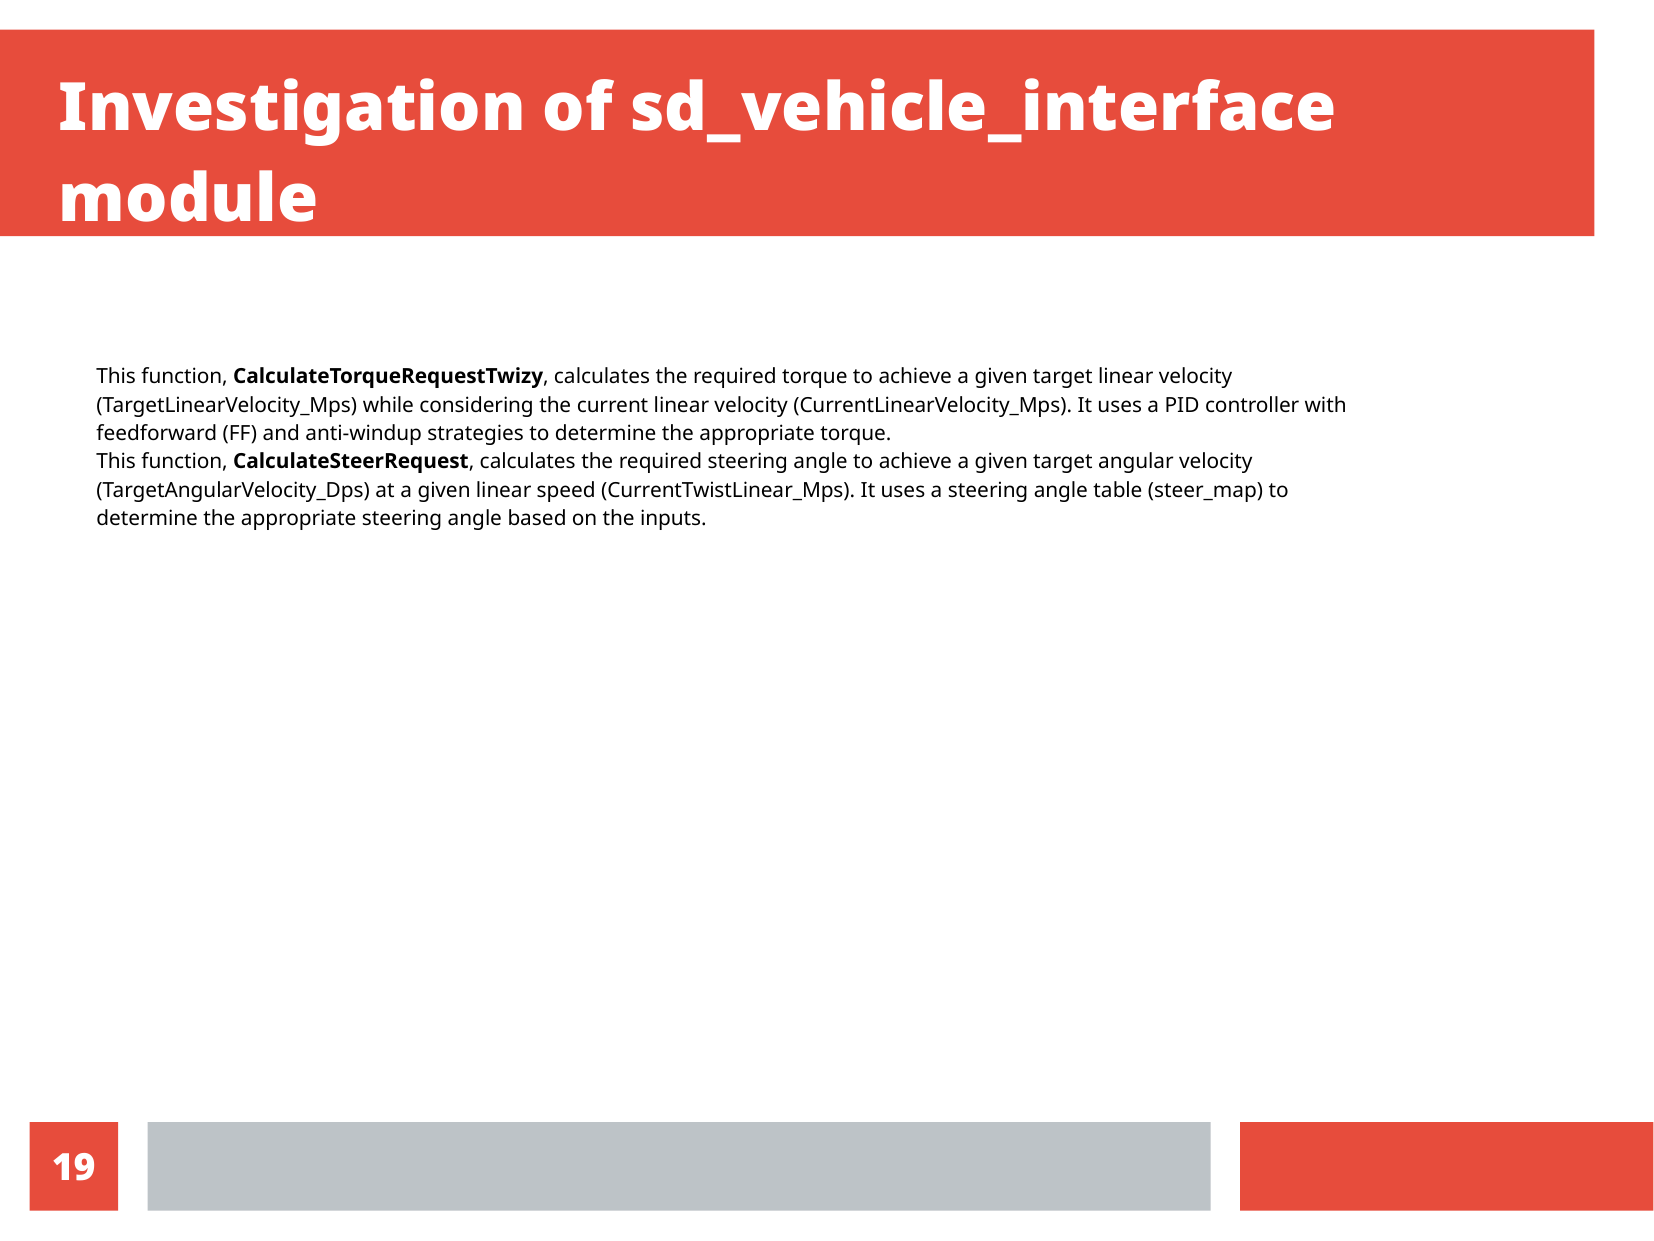

# Investigation of sd_vehicle_interface module
This function, CalculateTorqueRequestTwizy, calculates the required torque to achieve a given target linear velocity (TargetLinearVelocity_Mps) while considering the current linear velocity (CurrentLinearVelocity_Mps). It uses a PID controller with feedforward (FF) and anti-windup strategies to determine the appropriate torque.
This function, CalculateSteerRequest, calculates the required steering angle to achieve a given target angular velocity (TargetAngularVelocity_Dps) at a given linear speed (CurrentTwistLinear_Mps). It uses a steering angle table (steer_map) to determine the appropriate steering angle based on the inputs.
19